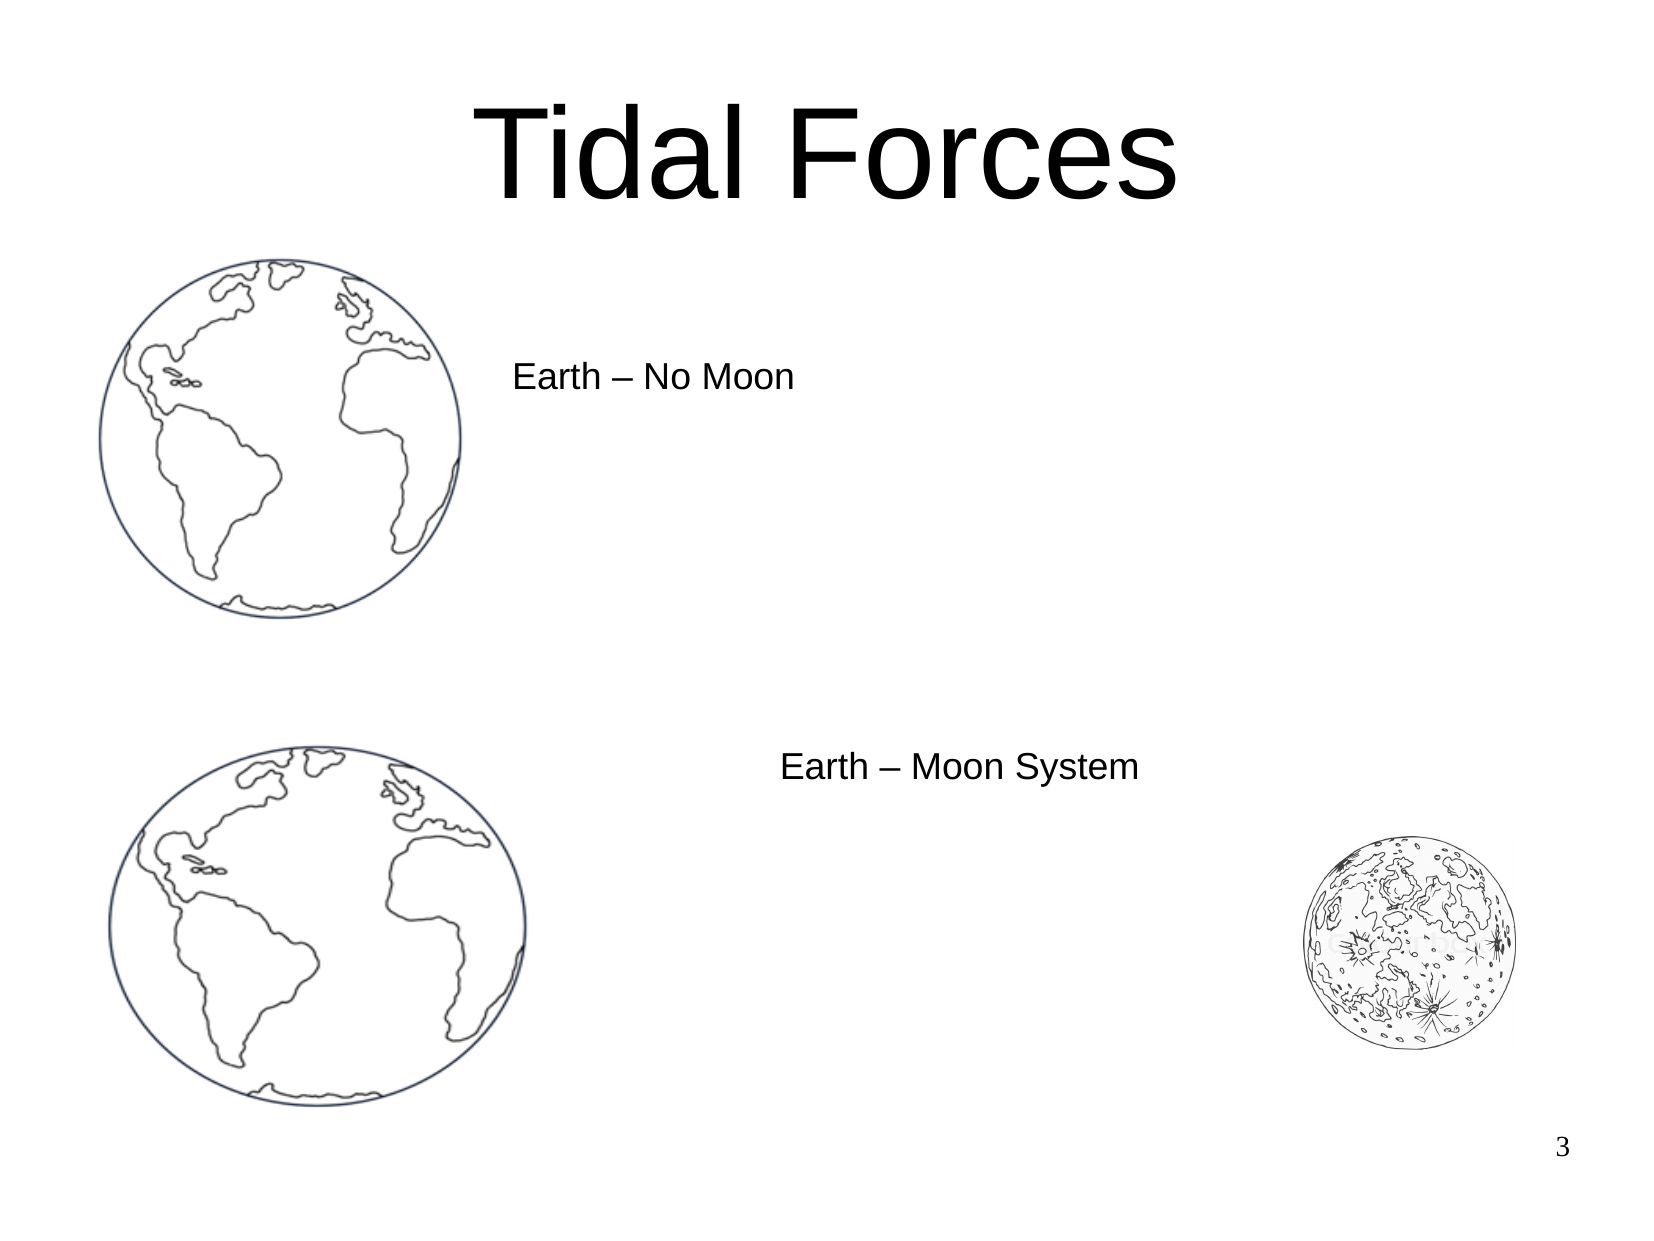

# Tidal Forces
Earth – No Moon
Earth – Moon System
3